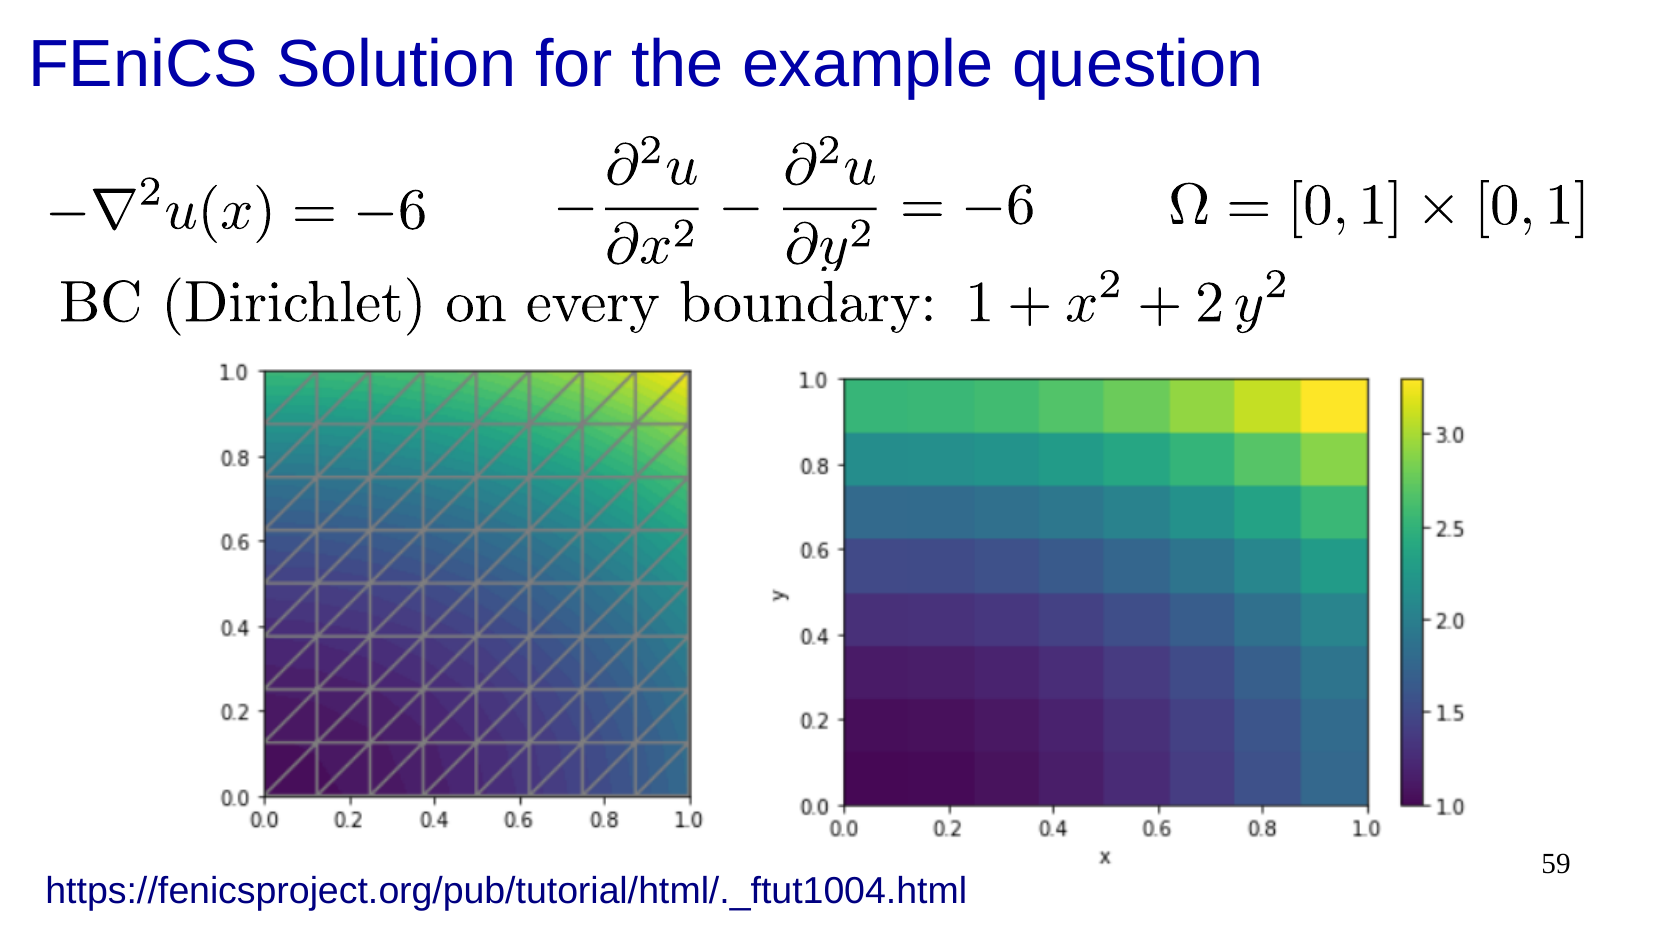

# FEniCS Solution for the example question
59
https://fenicsproject.org/pub/tutorial/html/._ftut1004.html